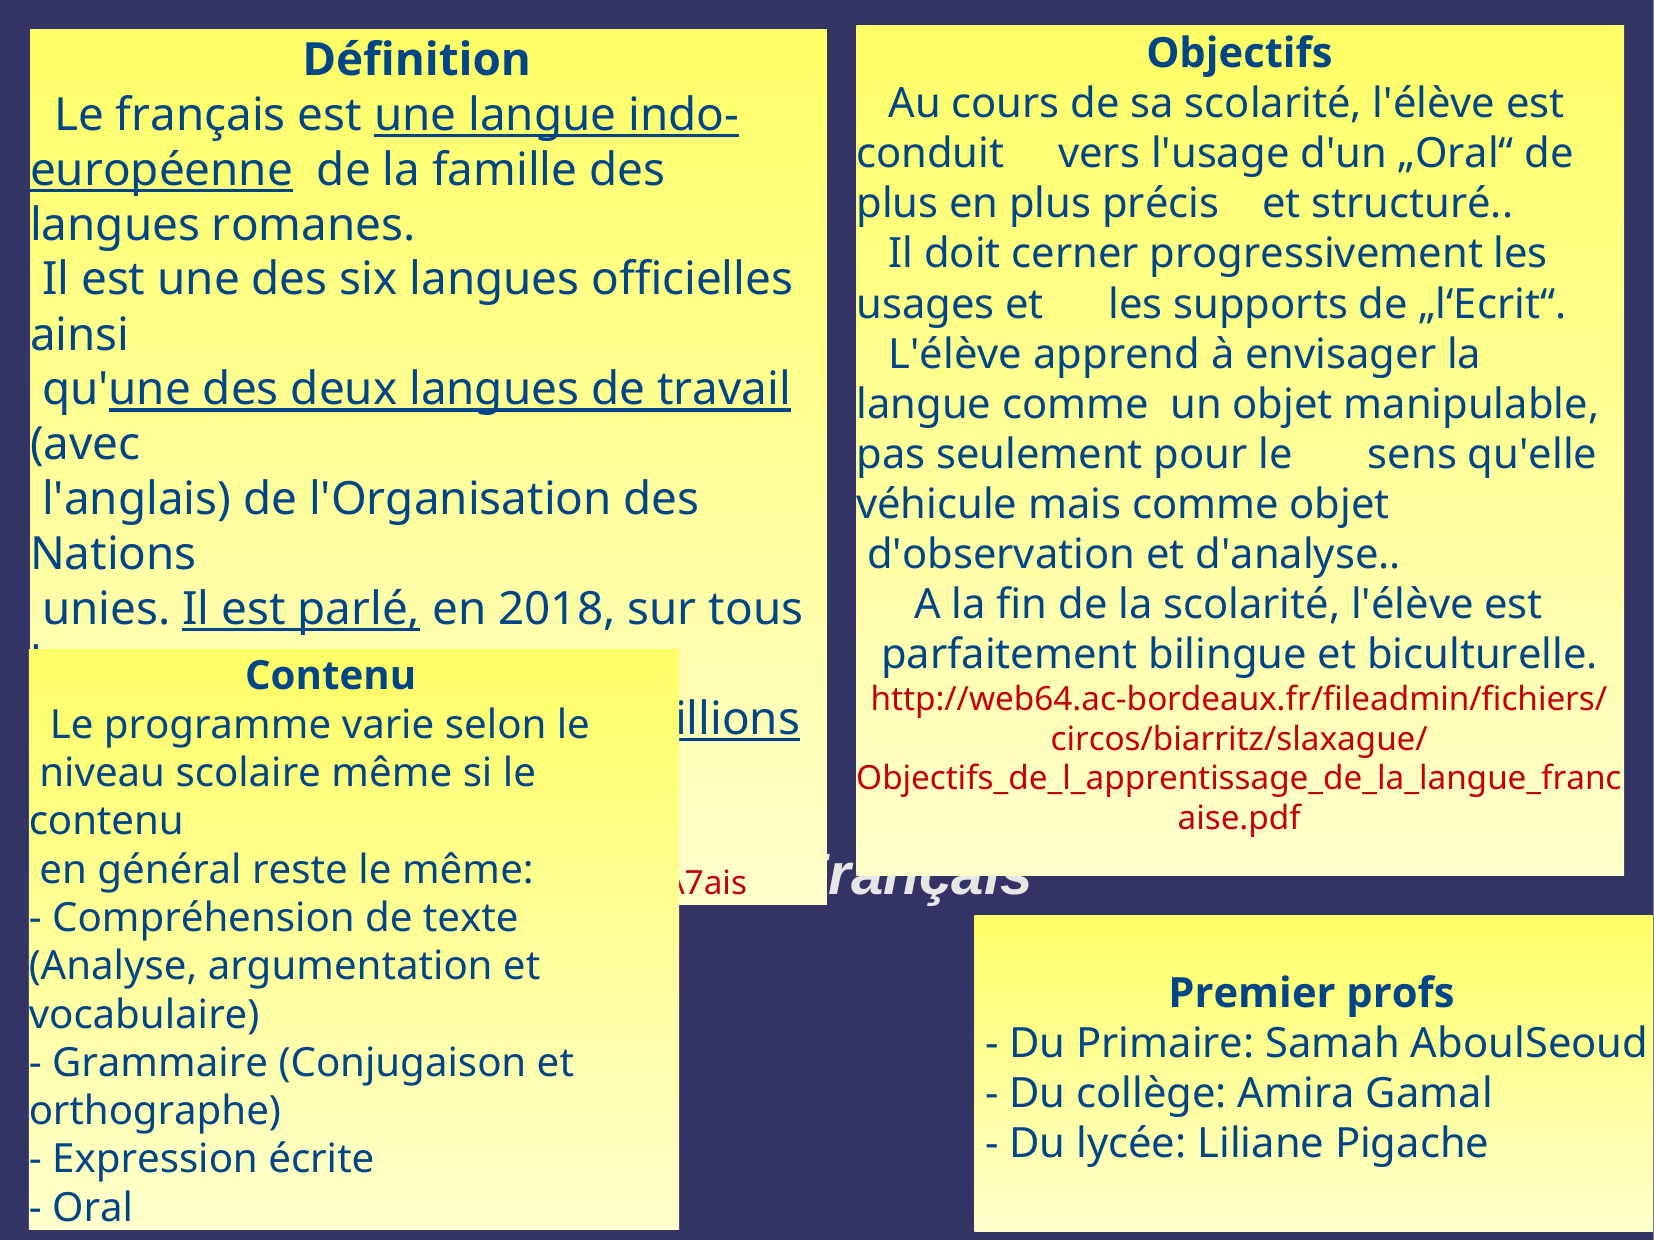

Objectifs
 Au cours de sa scolarité, l'élève est conduit vers l'usage d'un „Oral“ de plus en plus précis et structuré..
 Il doit cerner progressivement les usages et les supports de „l‘Ecrit“.
 L'élève apprend à envisager la langue comme un objet manipulable, pas seulement pour le sens qu'elle véhicule mais comme objet
 d'observation et d'analyse..
 A la fin de la scolarité, l'élève est parfaitement bilingue et biculturelle.
http://web64.ac-bordeaux.fr/fileadmin/fichiers/circos/biarritz/slaxague/Objectifs_de_l_apprentissage_de_la_langue_francaise.pdf
Définition
 Le français est une langue indo-européenne de la famille des langues romanes.
 Il est une des six langues officielles ainsi
 qu'une des deux langues de travail (avec
 l'anglais) de l'Organisation des Nations
 unies. Il est parlé, en 2018, sur tous les
 continents par environ 300 millions de
 personnes
https://fr.wikipedia.org/wiki/Fran%C3%A7ais
Contenu
 Le programme varie selon le
 niveau scolaire même si le contenu
 en général reste le même:
- Compréhension de texte (Analyse, argumentation et vocabulaire)
- Grammaire (Conjugaison et orthographe)
- Expression écrite
- Oral
# Le Français
Premier profs
 - Du Primaire: Samah AboulSeoud
 - Du collège: Amira Gamal
 - Du lycée: Liliane Pigache